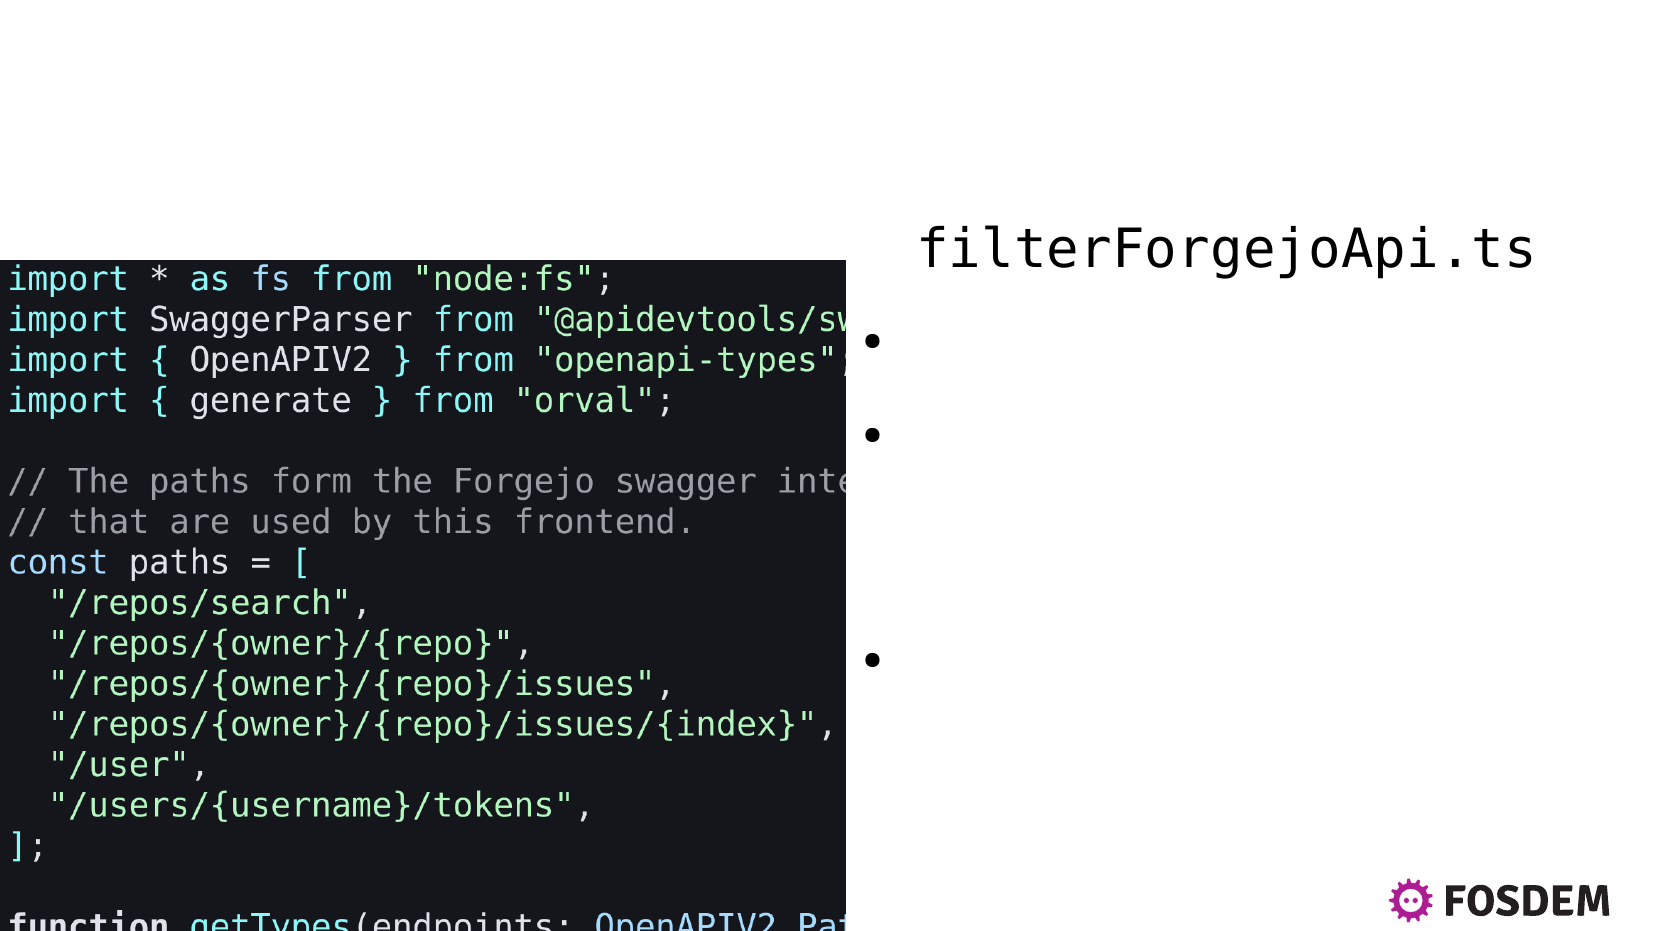

# Reduce the generated code
filterForgejoApi.ts
List the needed endpoint
Creates smaller API file with those endpoints and types
30kLoC → 2kLoC